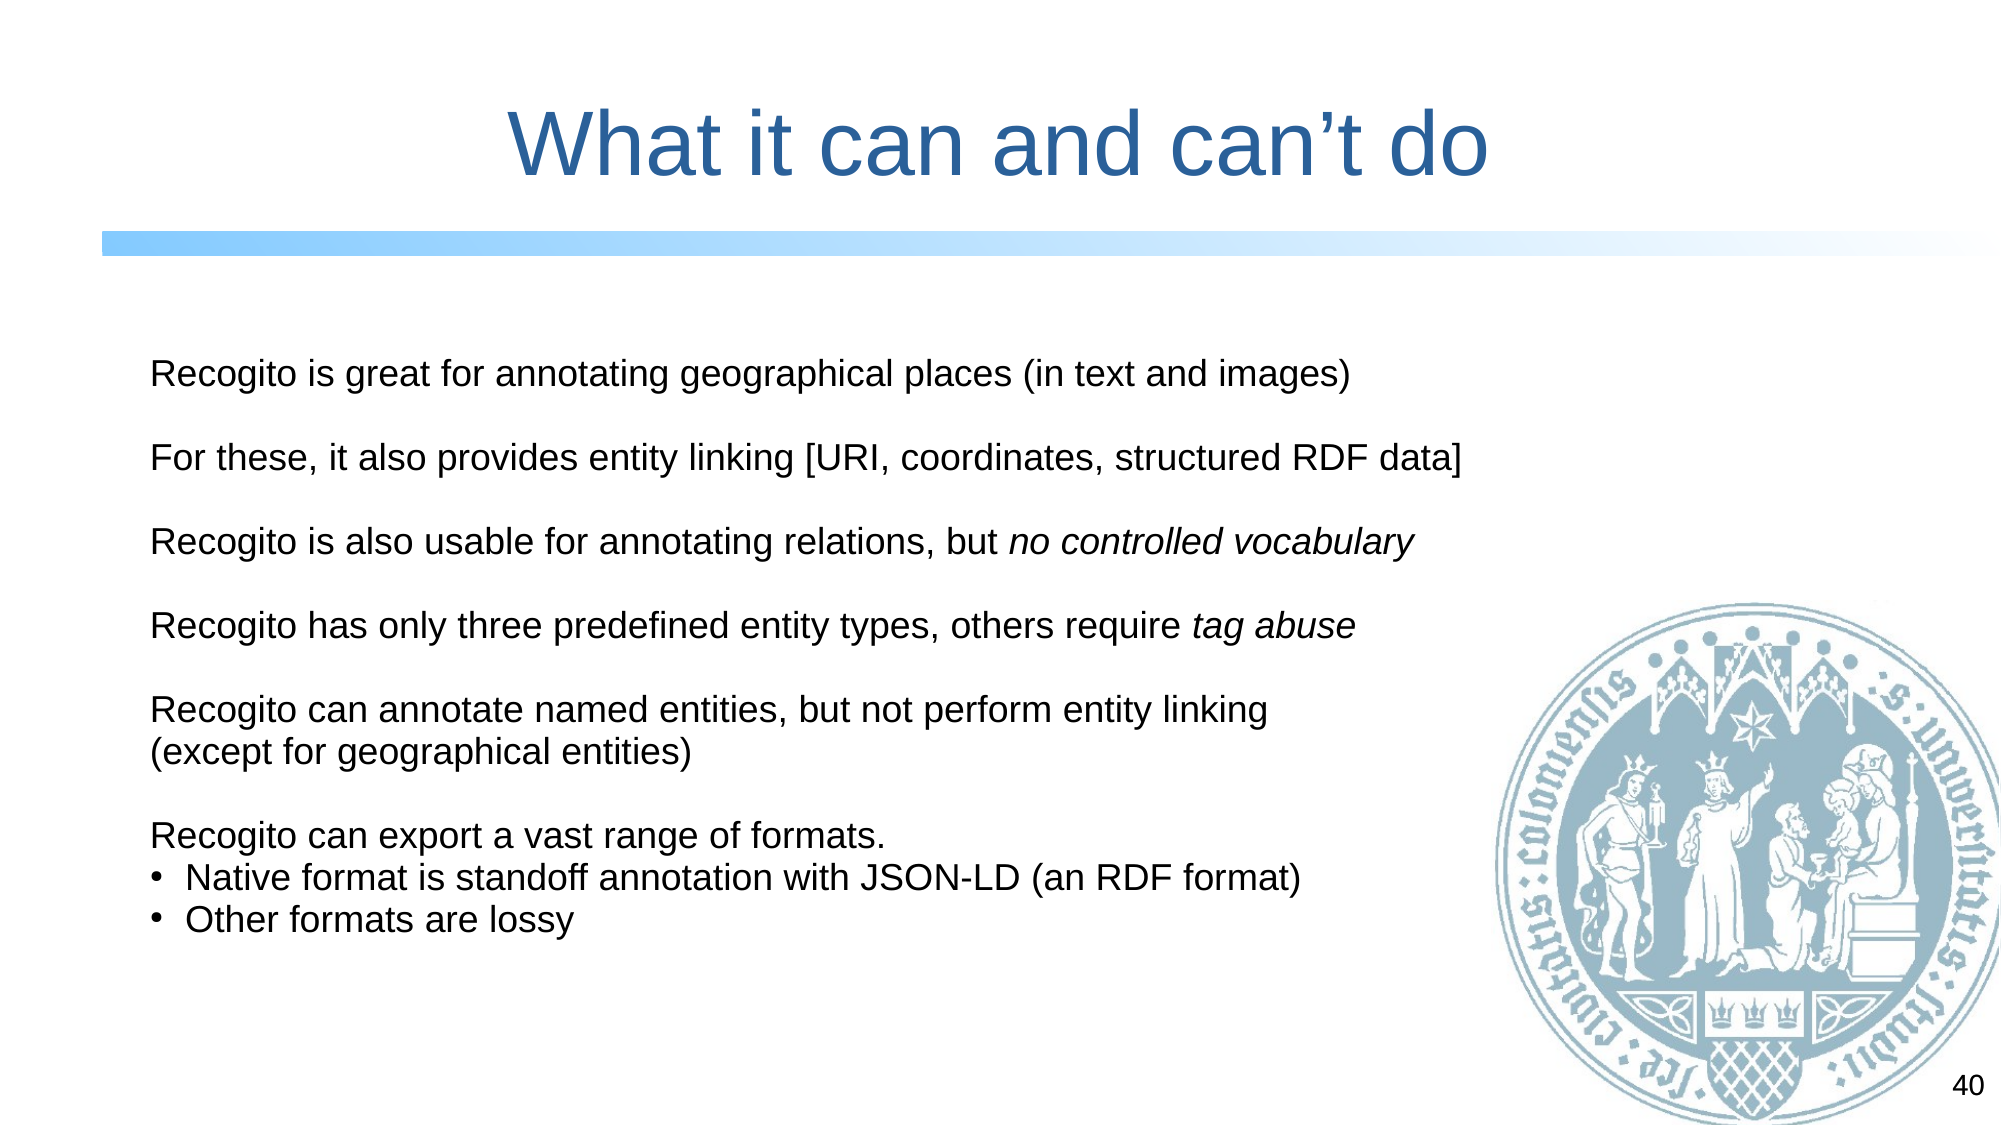

# What it can and can’t do
Recogito is great for annotating geographical places (in text and images)
For these, it also provides entity linking [URI, coordinates, structured RDF data]
Recogito is also usable for annotating relations, but no controlled vocabulary
Recogito has only three predefined entity types, others require tag abuse
Recogito can annotate named entities, but not perform entity linking
(except for geographical entities)
Recogito can export a vast range of formats.
Native format is standoff annotation with JSON-LD (an RDF format)
Other formats are lossy